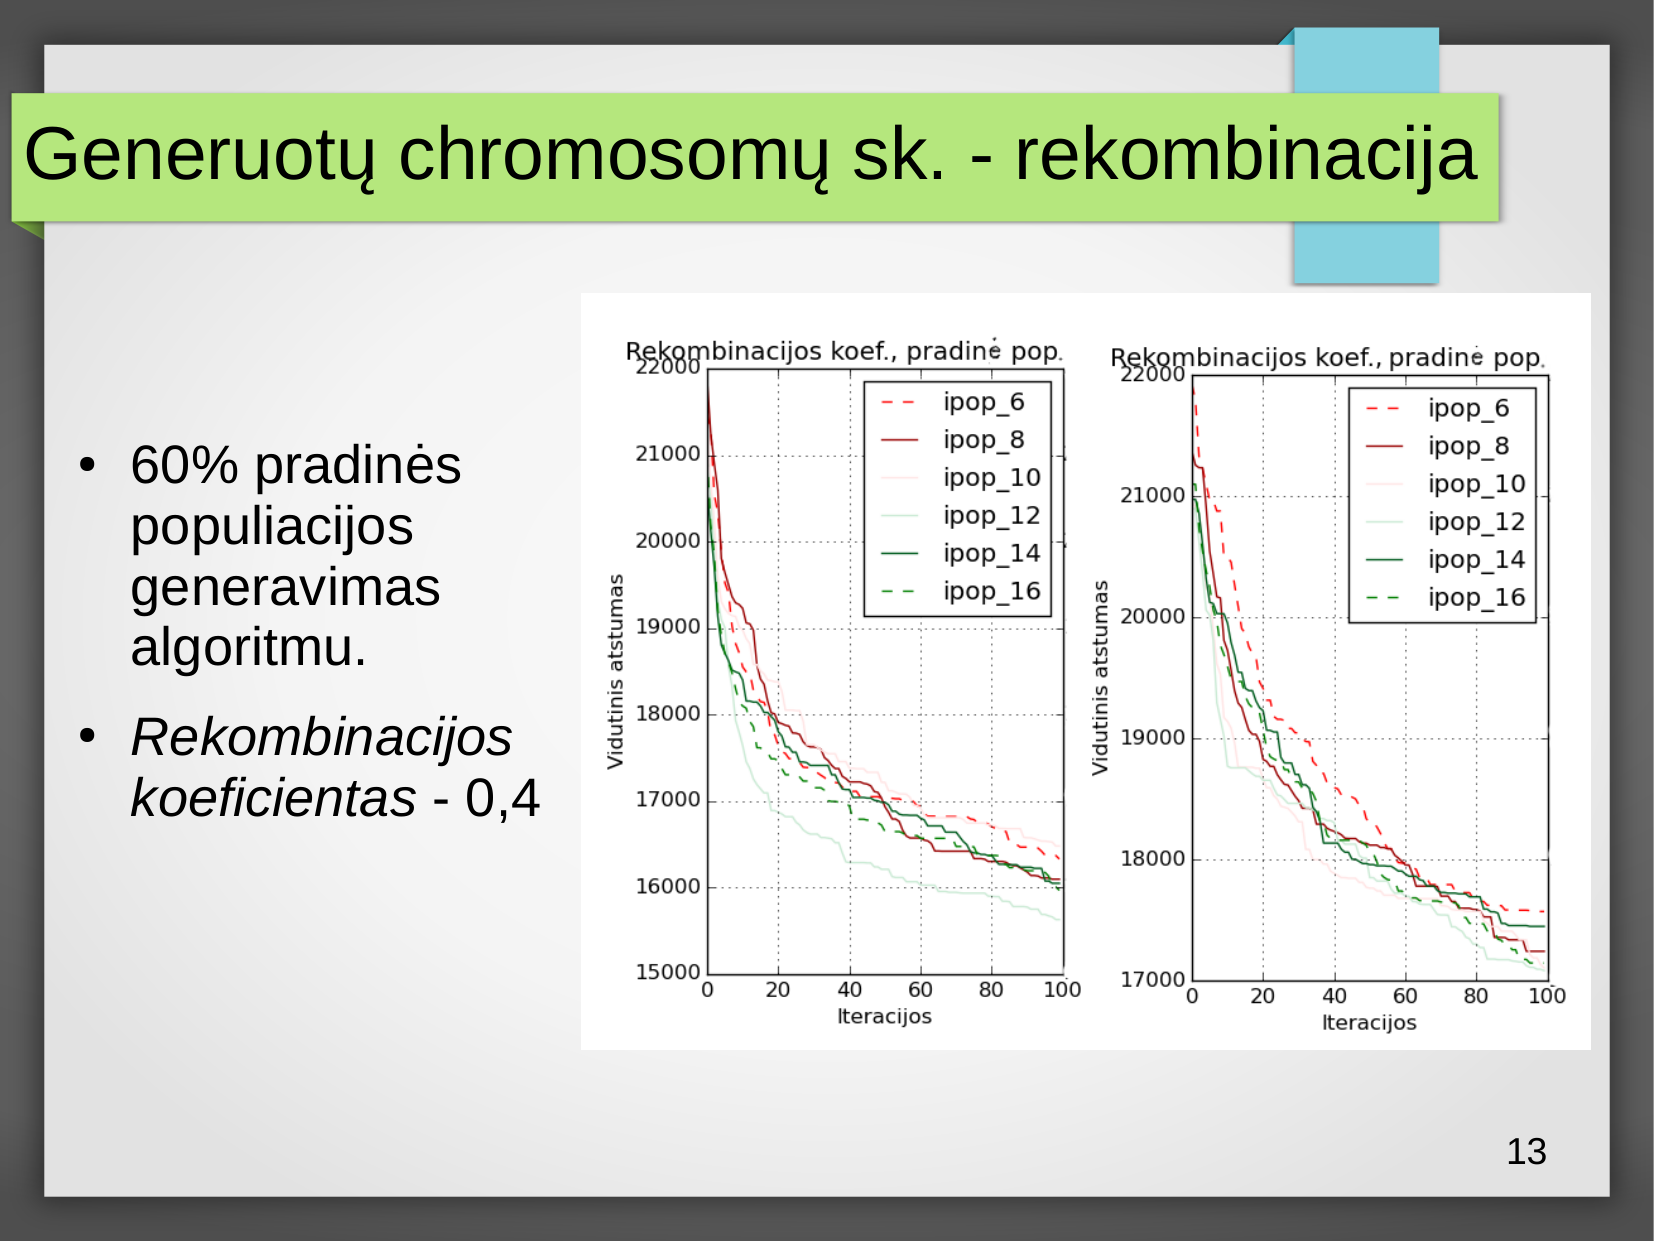

# Generuotų chromosomų sk. - rekombinacija
60% pradinės populiacijos generavimas algoritmu.
Rekombinacijos koeficientas - 0,4